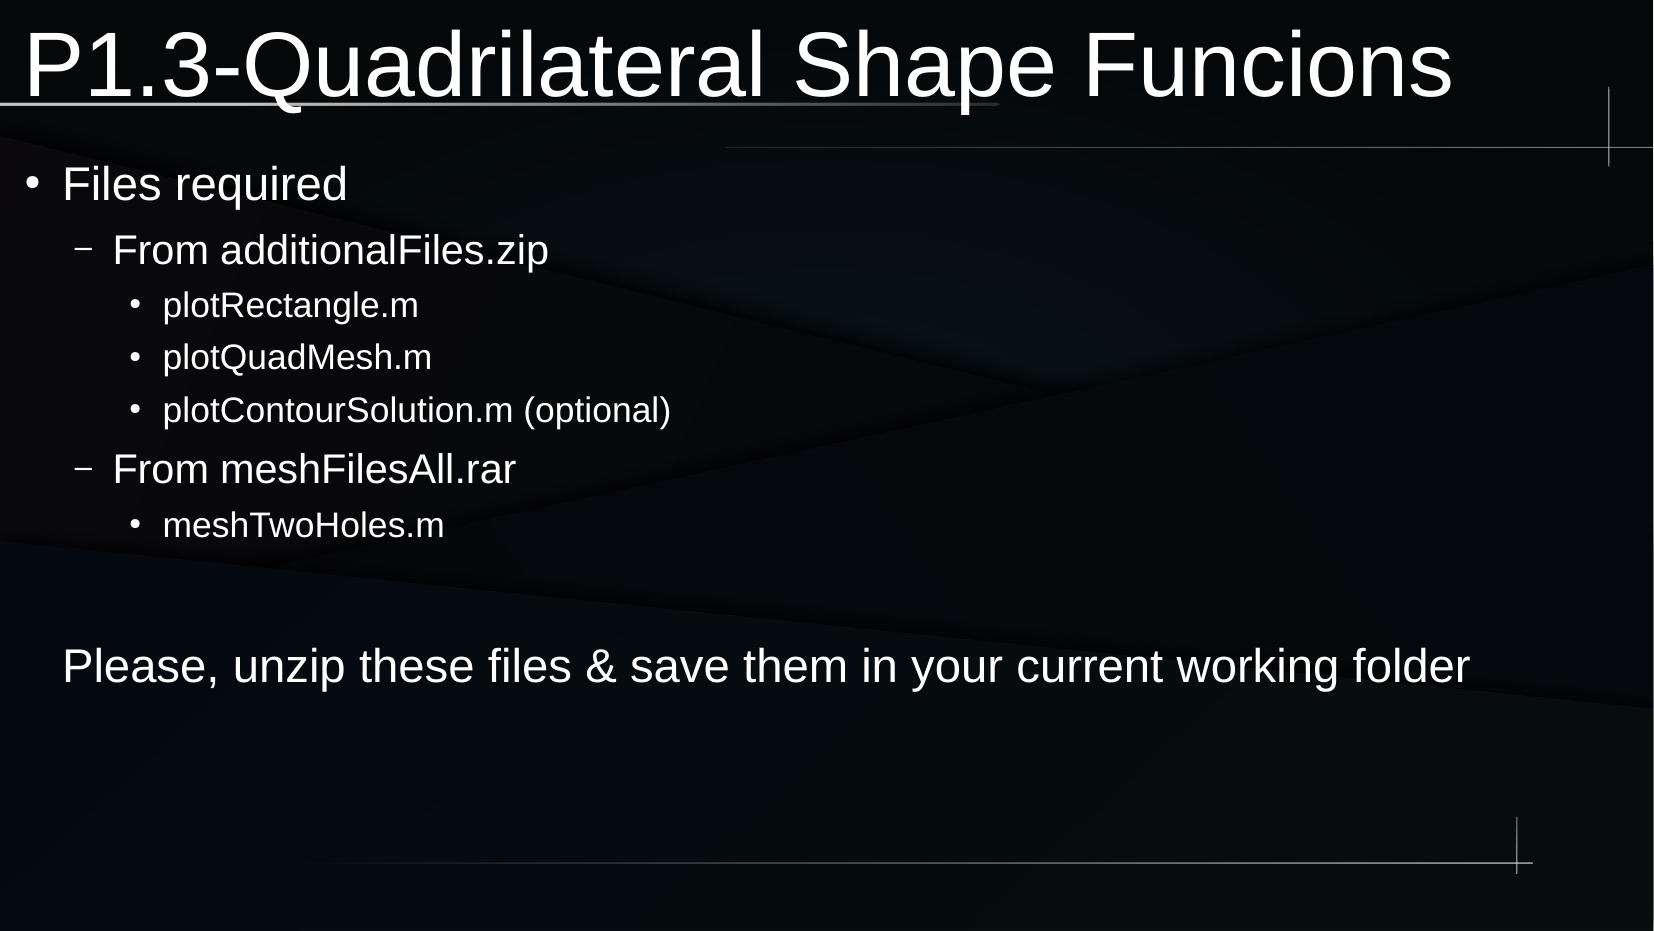

# P1.3-Quadrilateral Shape Funcions
Files required
From additionalFiles.zip
plotRectangle.m
plotQuadMesh.m
plotContourSolution.m (optional)
From meshFilesAll.rar
meshTwoHoles.m
Please, unzip these files & save them in your current working folder